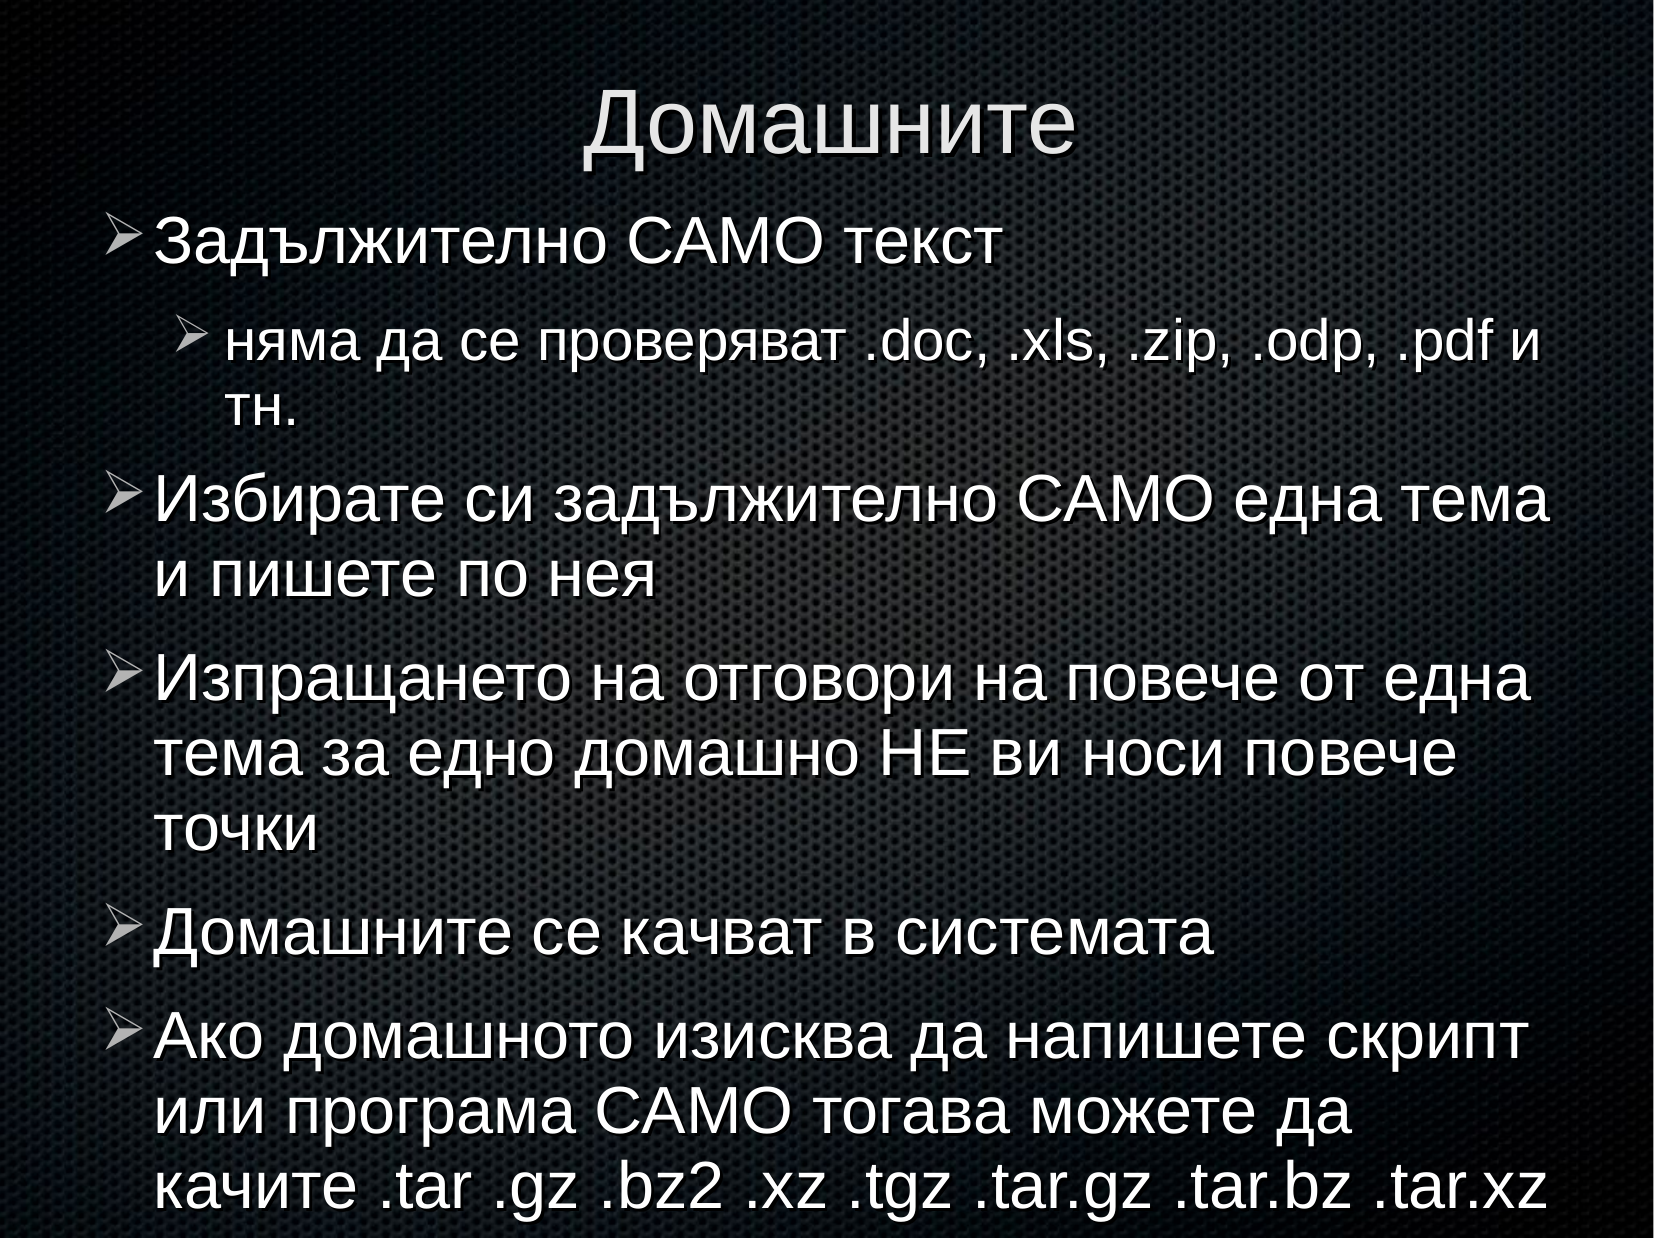

# Домашните
Задължително САМО текст
няма да се проверяват .doc, .xls, .zip, .odp, .pdf и тн.
Избирате си задължително САМО една тема и пишете по нея
Изпращането на отговори на повече от една тема за едно домашно НЕ ви носи повече точки
Домашните се качват в системата
Ако домашното изисква да напишете скрипт или програма САМО тогава можете да качите .tar .gz .bz2 .xz .tgz .tar.gz .tar.bz .tar.xz